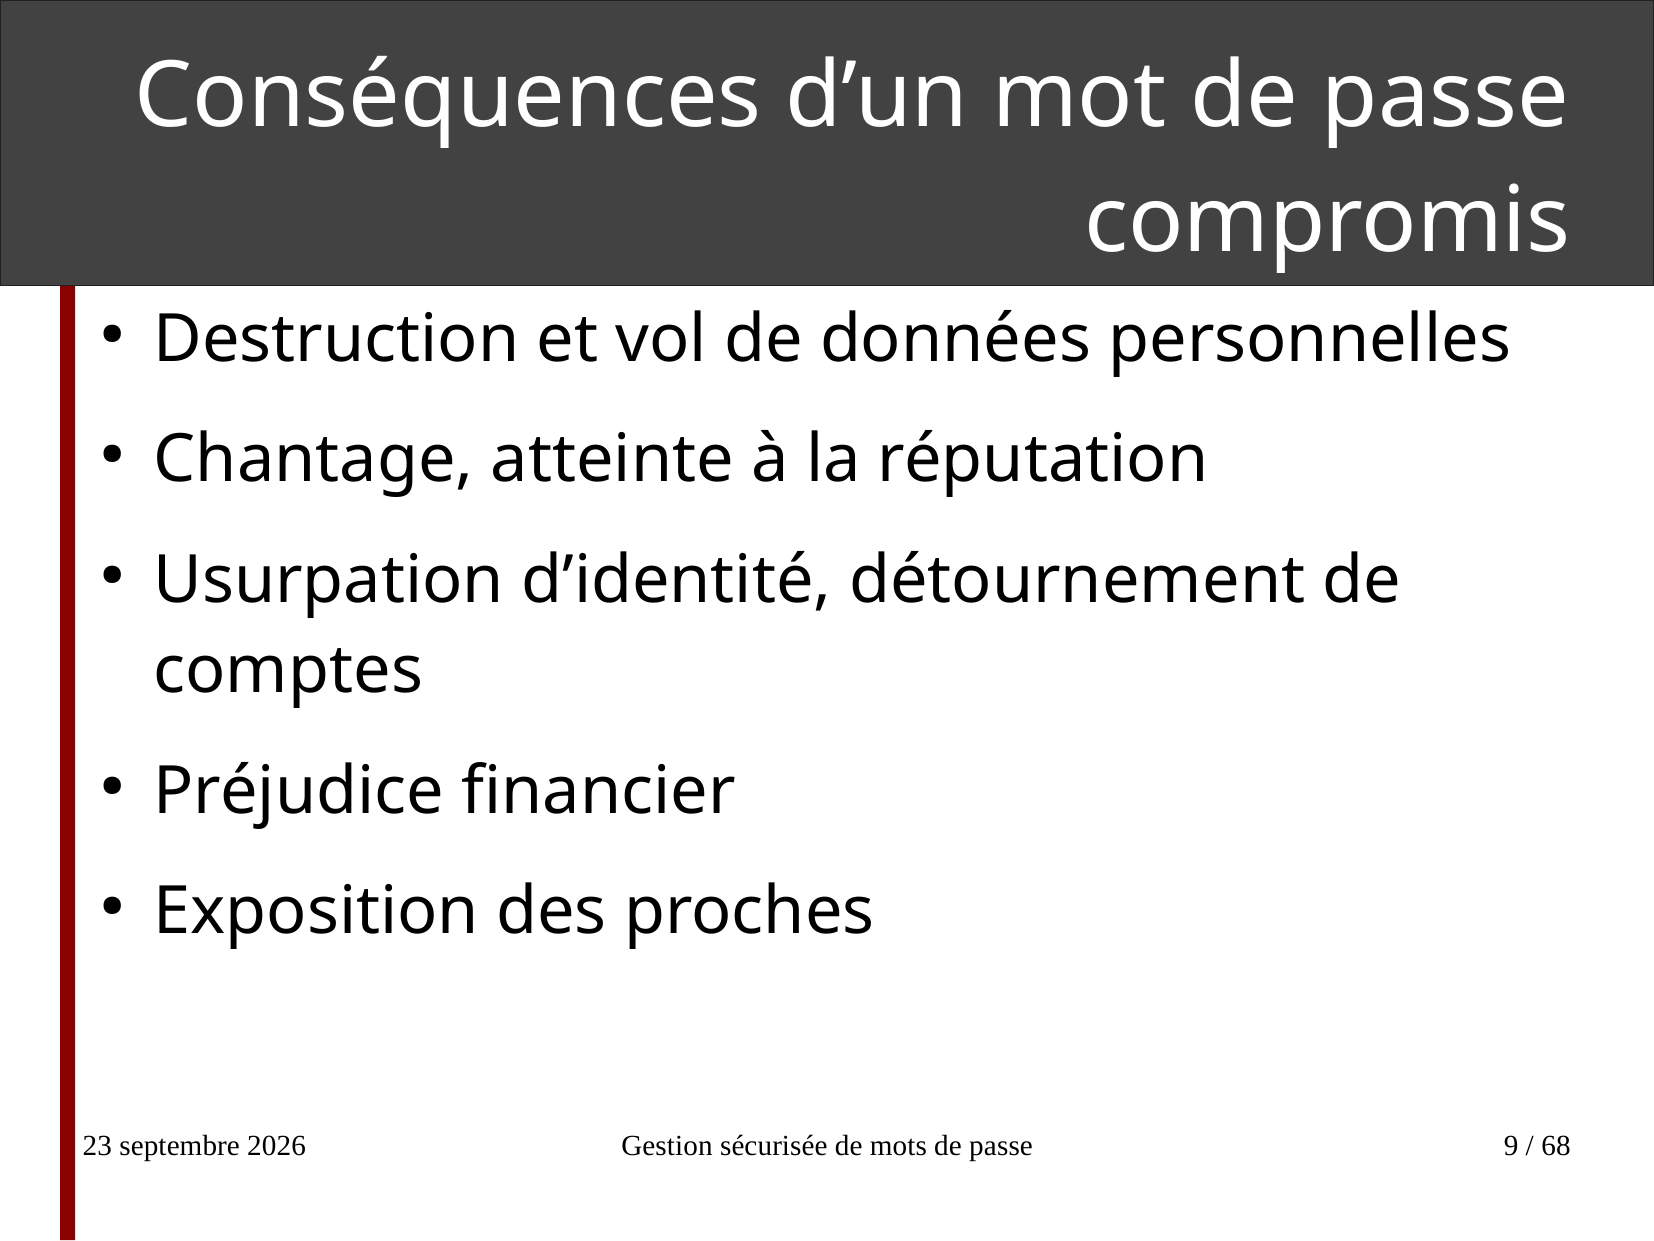

# Conséquences d’un mot de passe compromis
Destruction et vol de données personnelles
Chantage, atteinte à la réputation
Usurpation d’identité, détournement de comptes
Préjudice financier
Exposition des proches
Gestion sécurisée de mots de passe
9